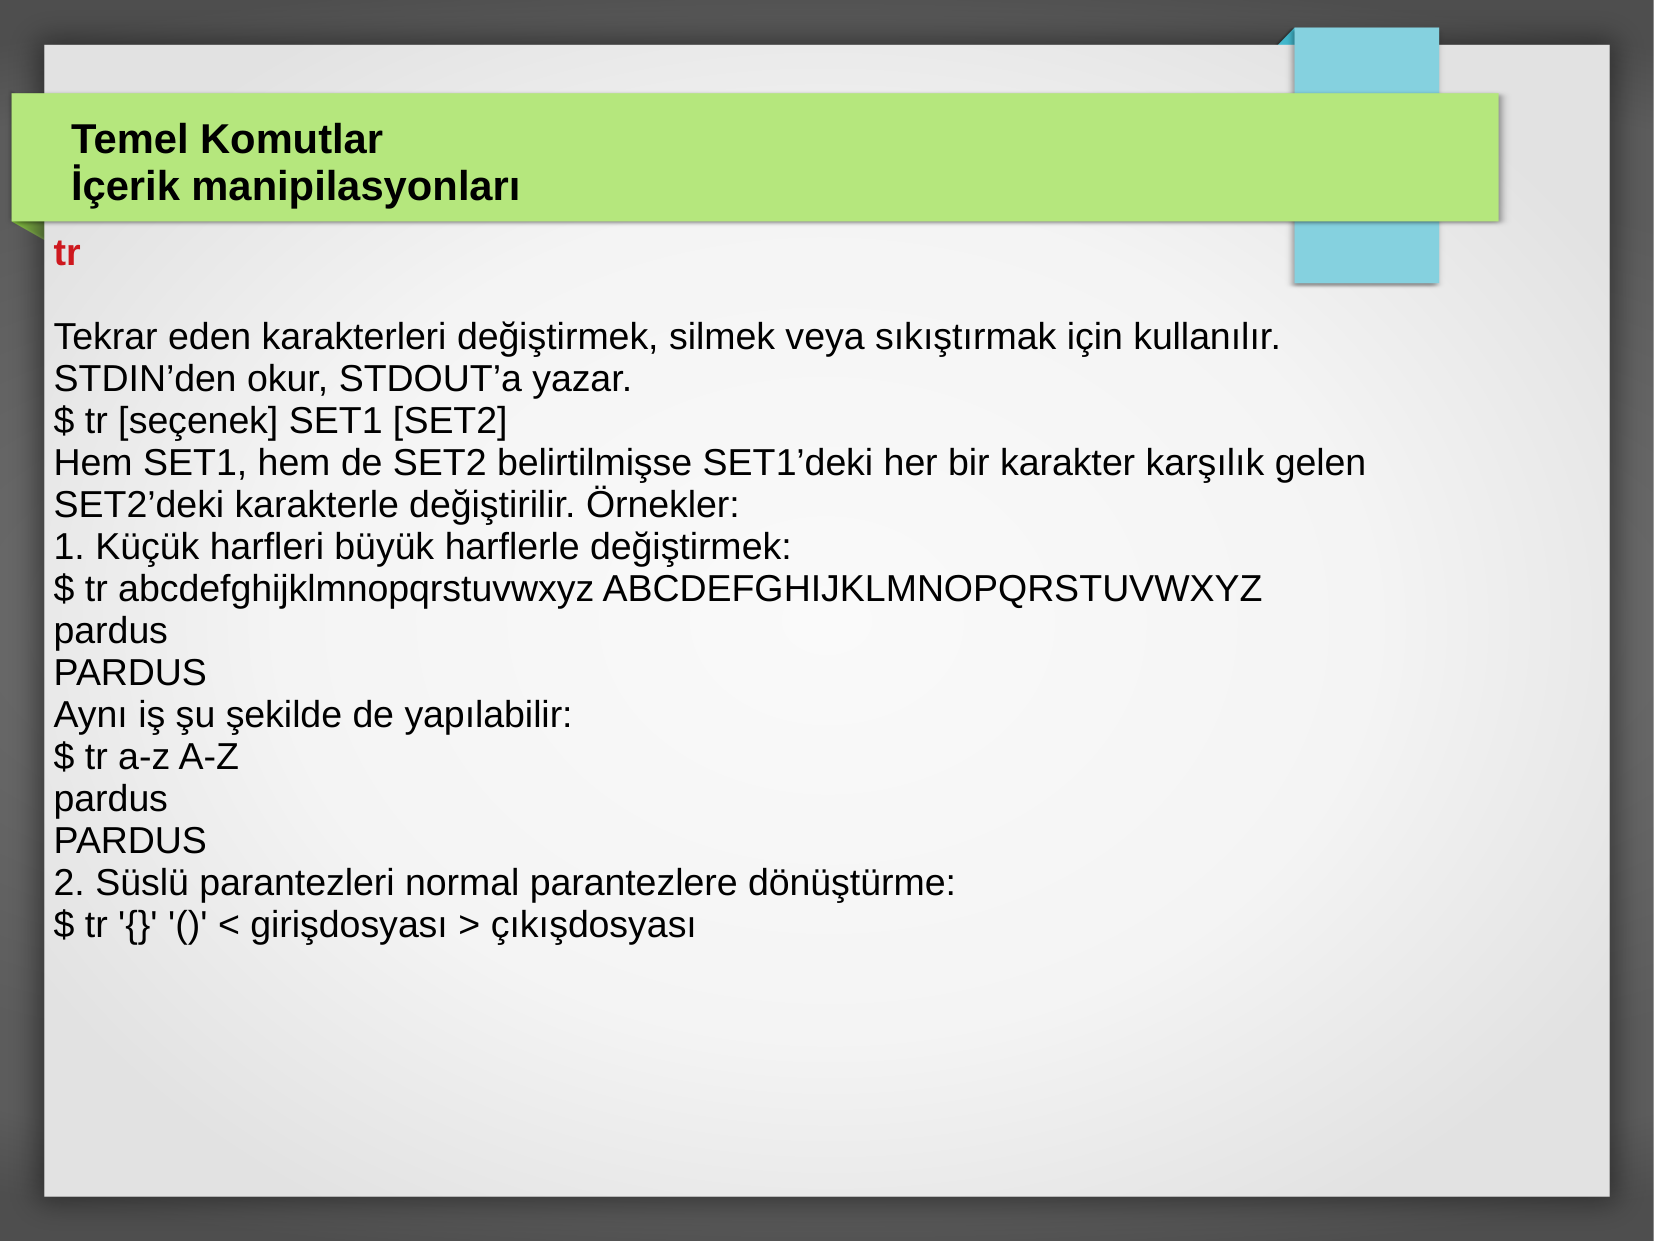

Temel Komutlar
İçerik manipilasyonları
tr
Tekrar eden karakterleri değiştirmek, silmek veya sıkıştırmak için kullanılır.
STDIN’den okur, STDOUT’a yazar.
$ tr [seçenek] SET1 [SET2]
Hem SET1, hem de SET2 belirtilmişse SET1’deki her bir karakter karşılık gelen
SET2’deki karakterle değiştirilir. Örnekler:
1. Küçük harfleri büyük harflerle değiştirmek:
$ tr abcdefghijklmnopqrstuvwxyz ABCDEFGHIJKLMNOPQRSTUVWXYZ
pardus
PARDUS
Aynı iş şu şekilde de yapılabilir:
$ tr a-z A-Z
pardus
PARDUS
2. Süslü parantezleri normal parantezlere dönüştürme:
$ tr '{}' '()' < girişdosyası > çıkışdosyası